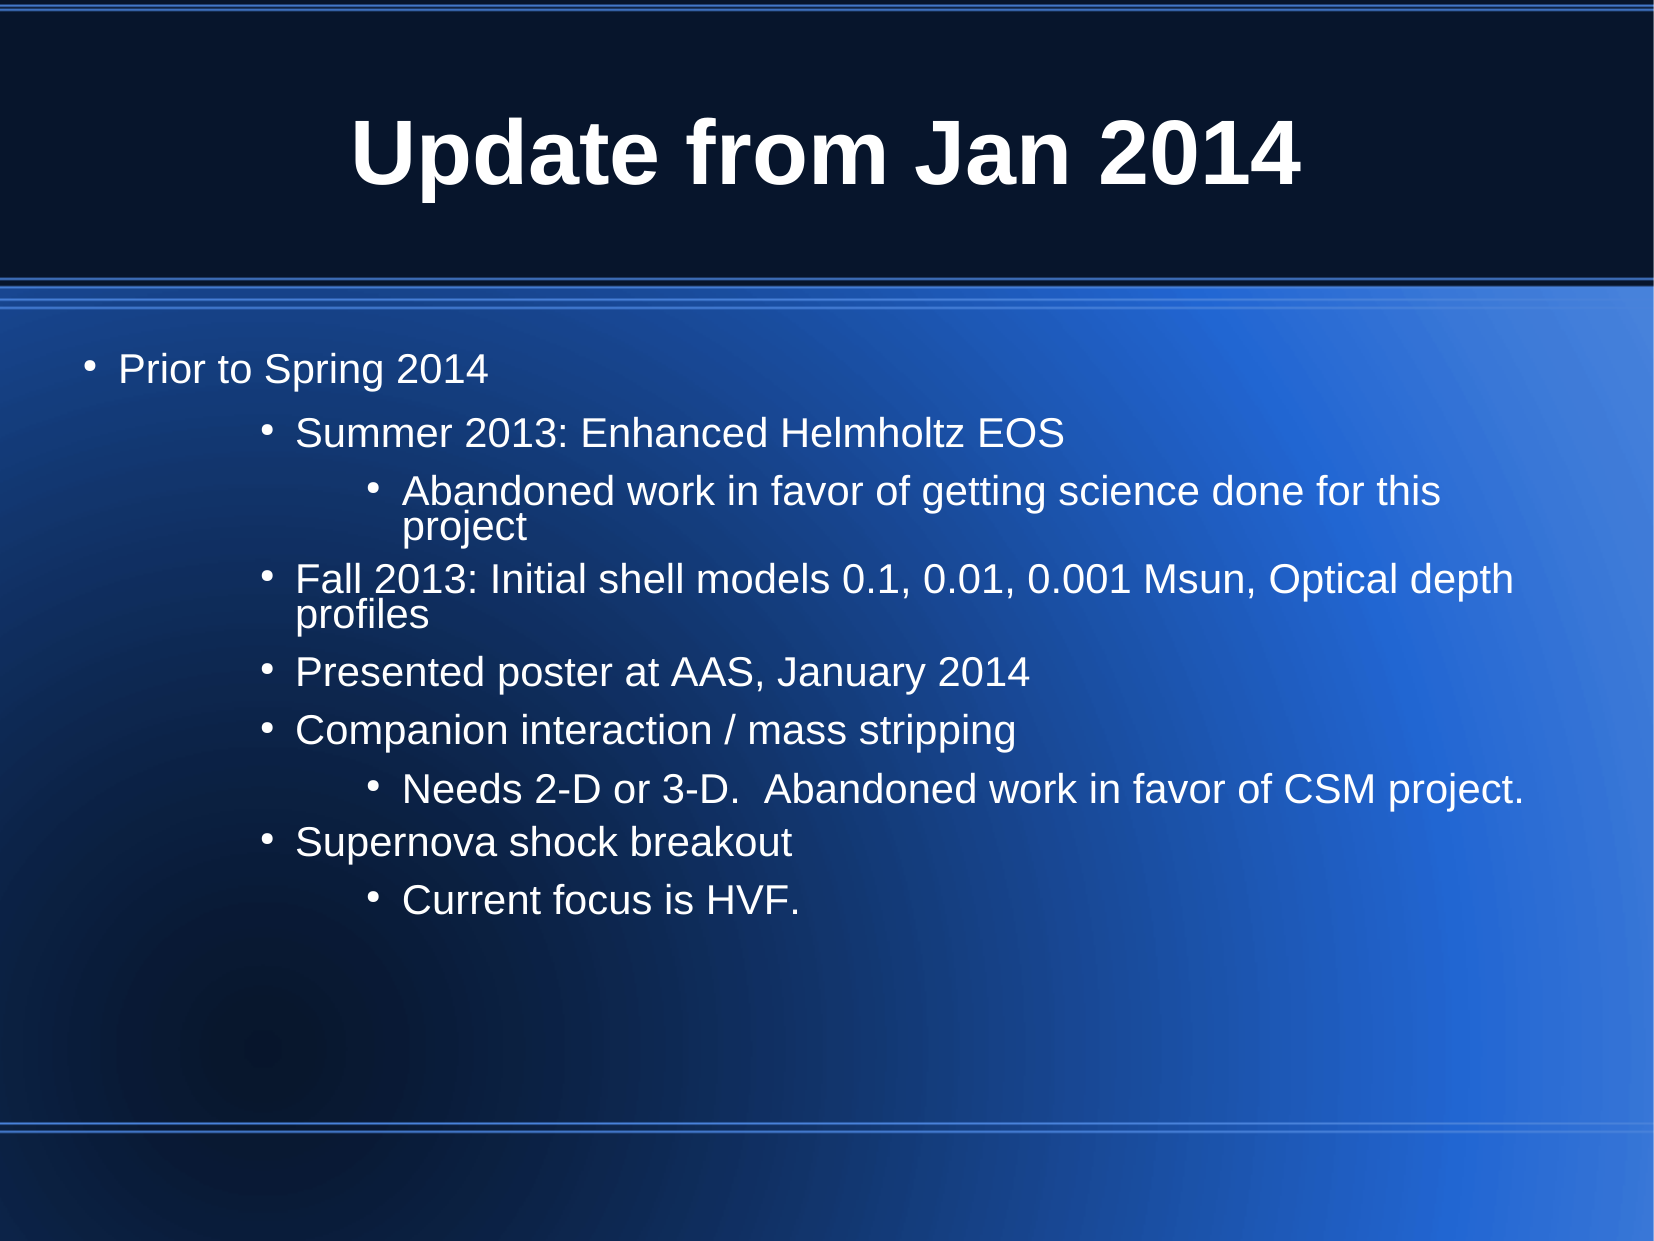

# Update from Jan 2014
Prior to Spring 2014
Summer 2013: Enhanced Helmholtz EOS
Abandoned work in favor of getting science done for this project
Fall 2013: Initial shell models 0.1, 0.01, 0.001 Msun, Optical depth profiles
Presented poster at AAS, January 2014
Companion interaction / mass stripping
Needs 2-D or 3-D. Abandoned work in favor of CSM project.
Supernova shock breakout
Current focus is HVF.